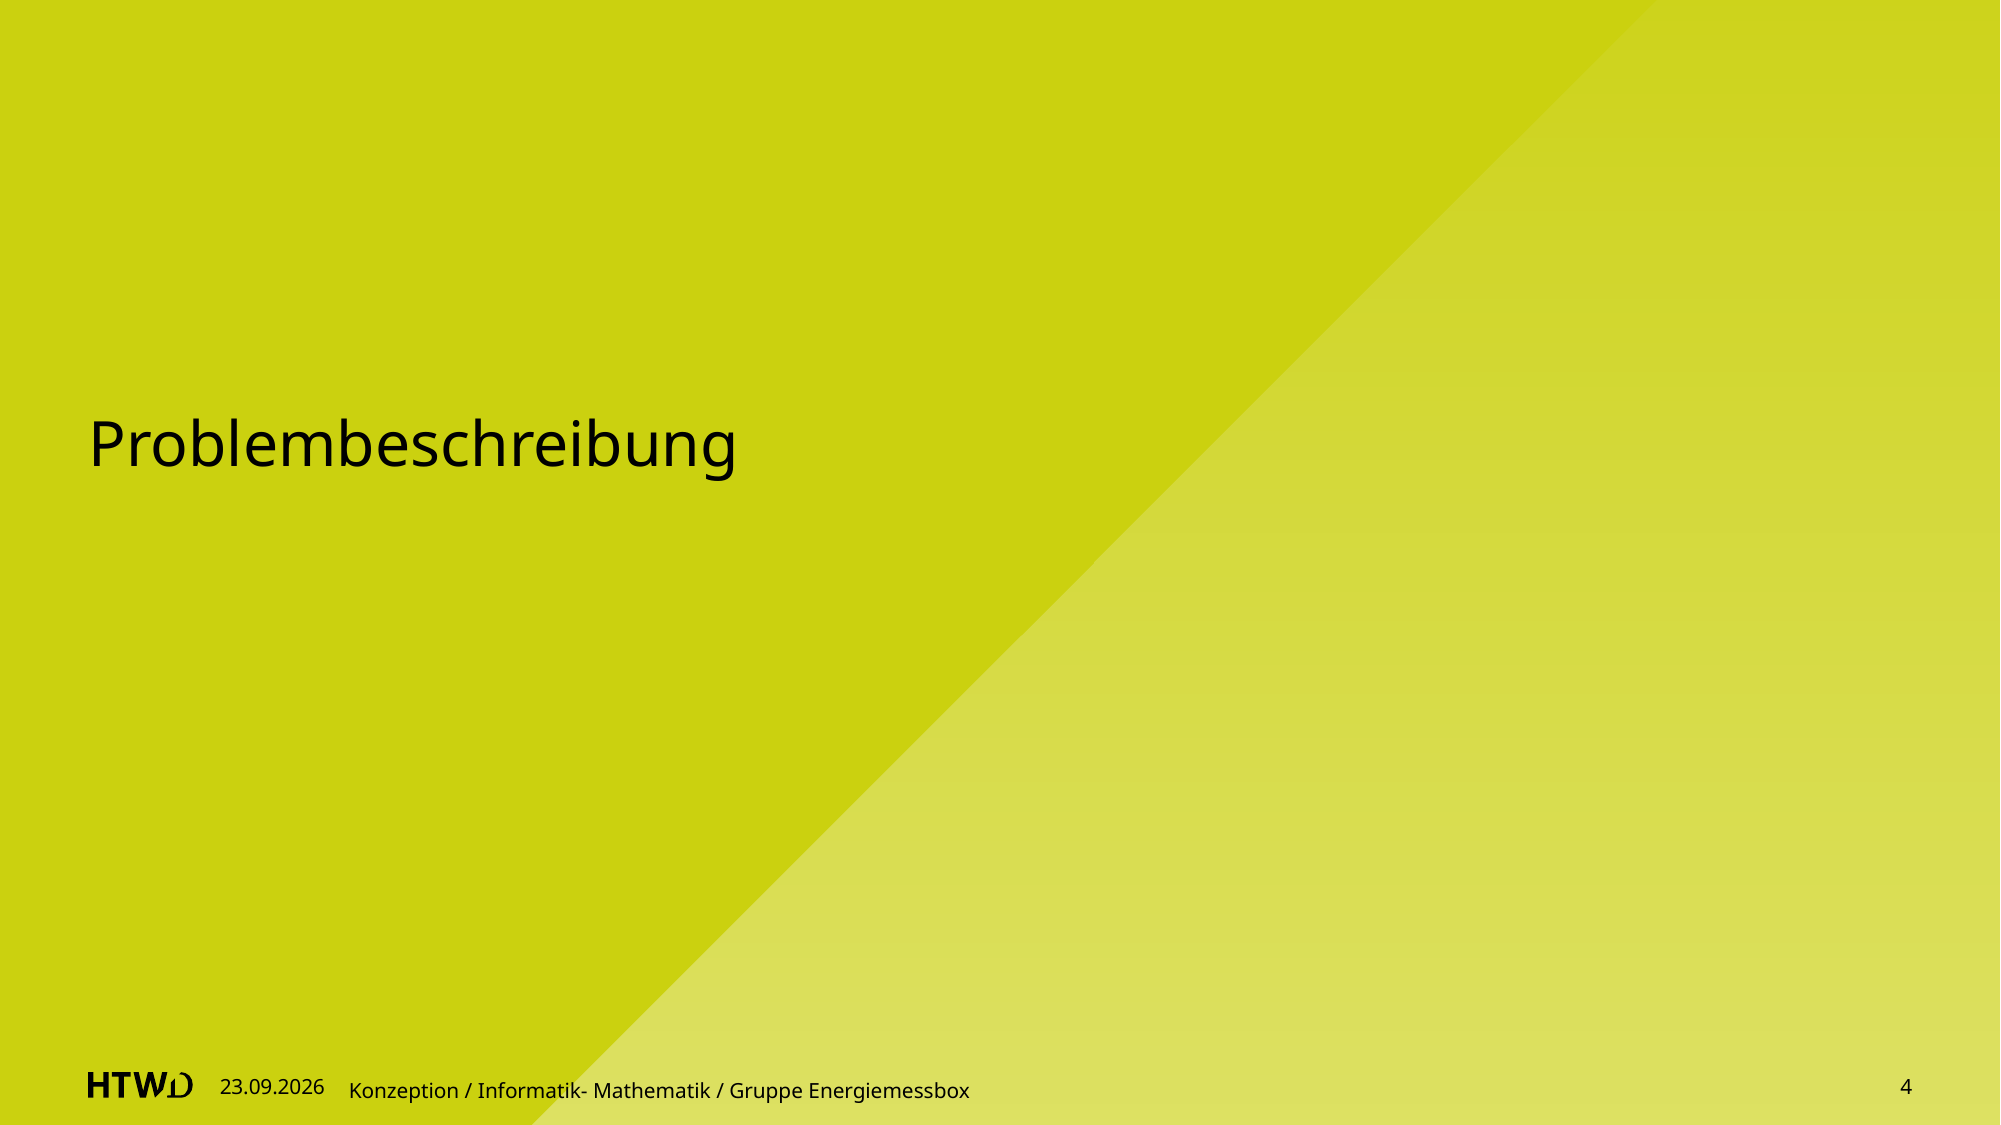

# Problembeschreibung
Konzeption / Informatik- Mathematik / Gruppe Energiemessbox